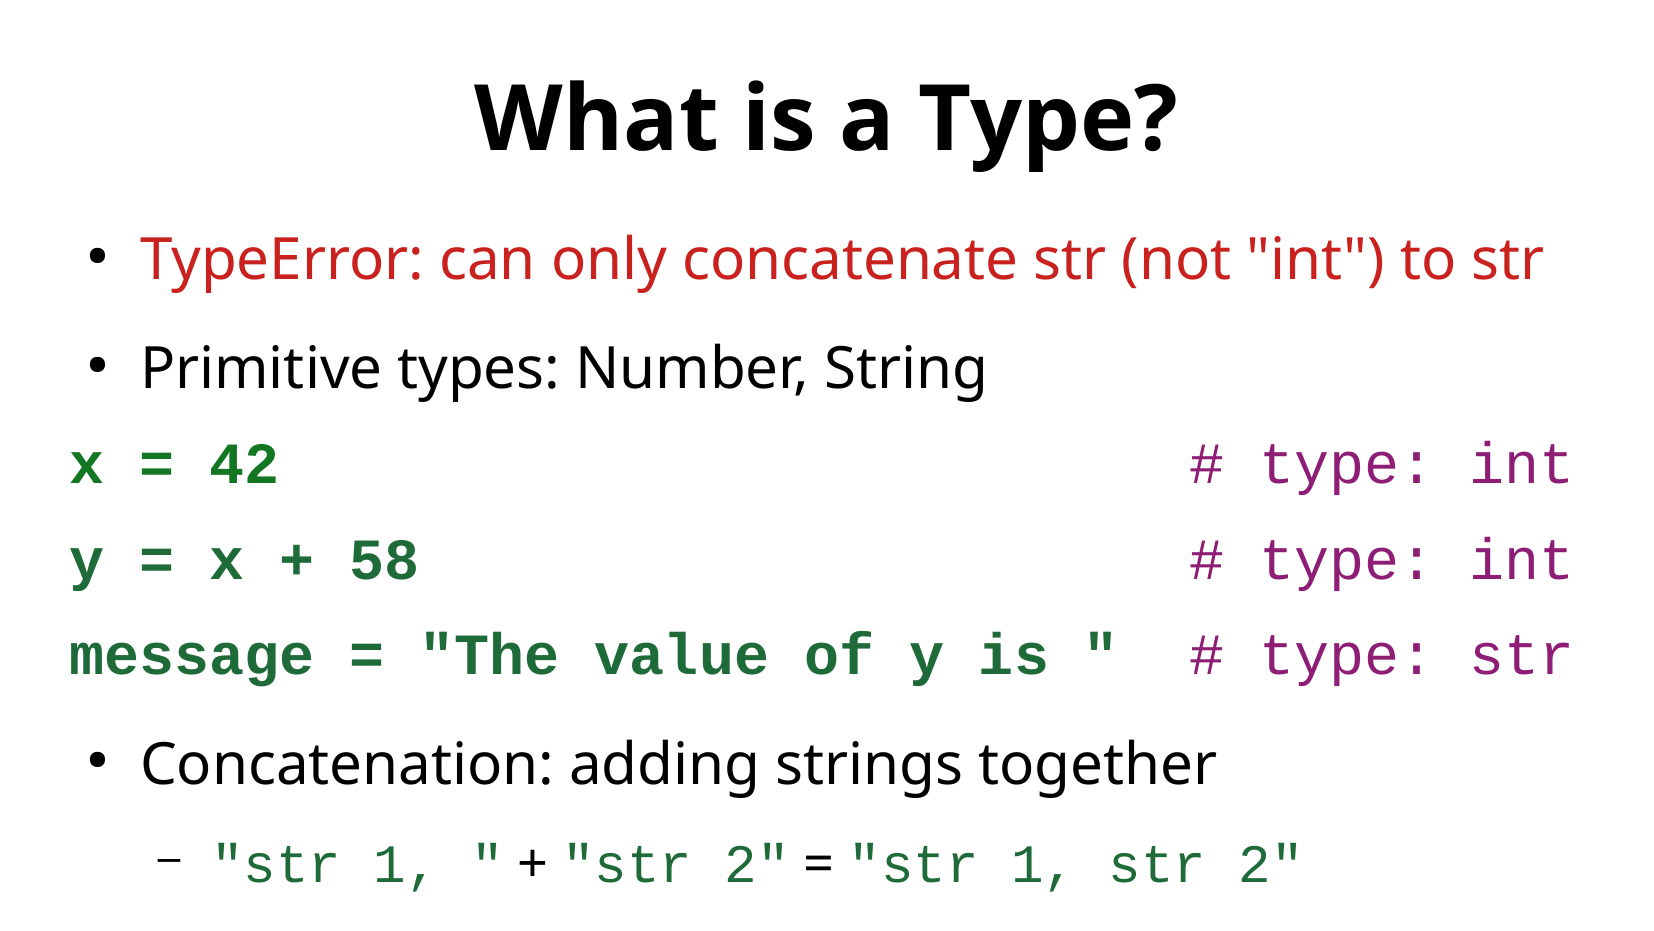

# What is a Type?
TypeError: can only concatenate str (not "int") to str
Primitive types: Number, String
x = 42 # type: int
y = x + 58 # type: int
message = "The value of y is " # type: str
Concatenation: adding strings together
"str 1, " + "str 2" = "str 1, str 2"